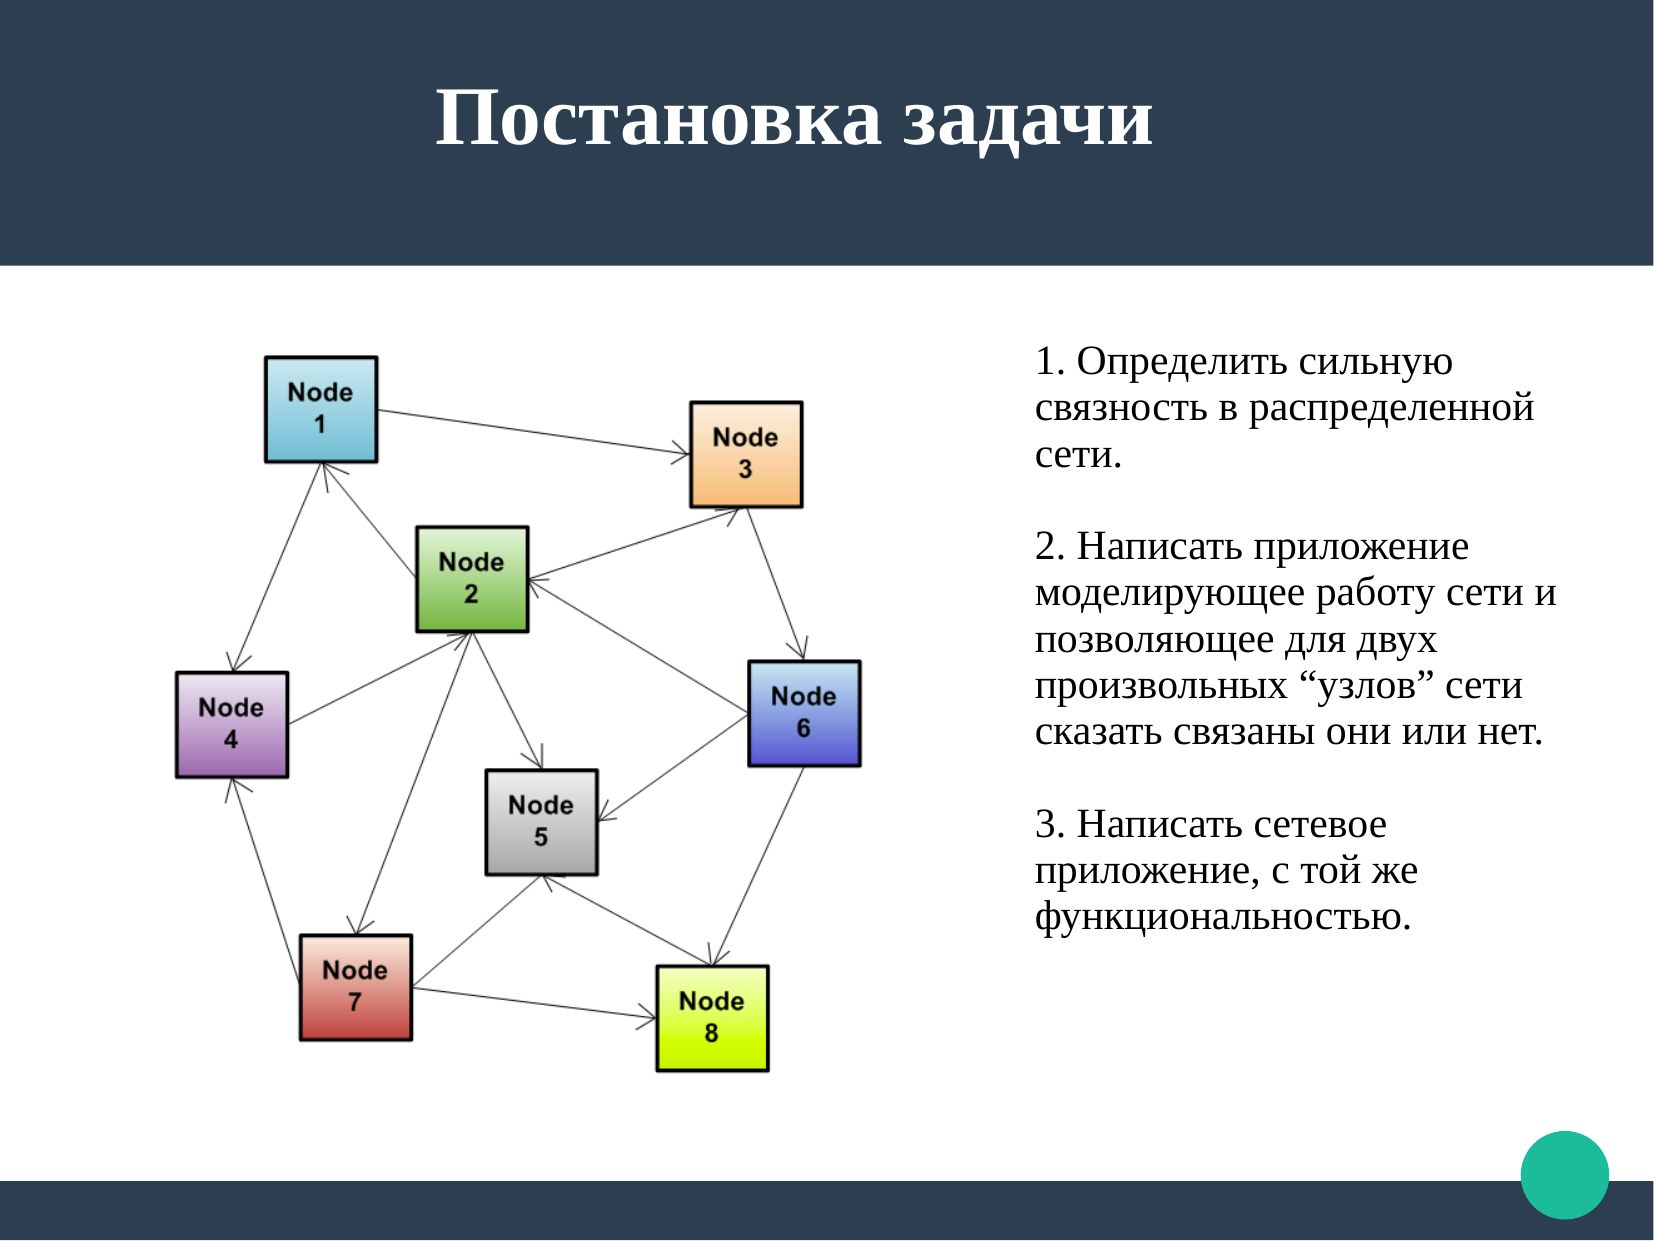

# Постановка задачи
1. Определить сильную связность в распределенной сети.
2. Написать приложение моделирующее работу сети и позволяющее для двух произвольных “узлов” сети сказать связаны они или нет.
3. Написать сетевое приложение, с той же функциональностью.